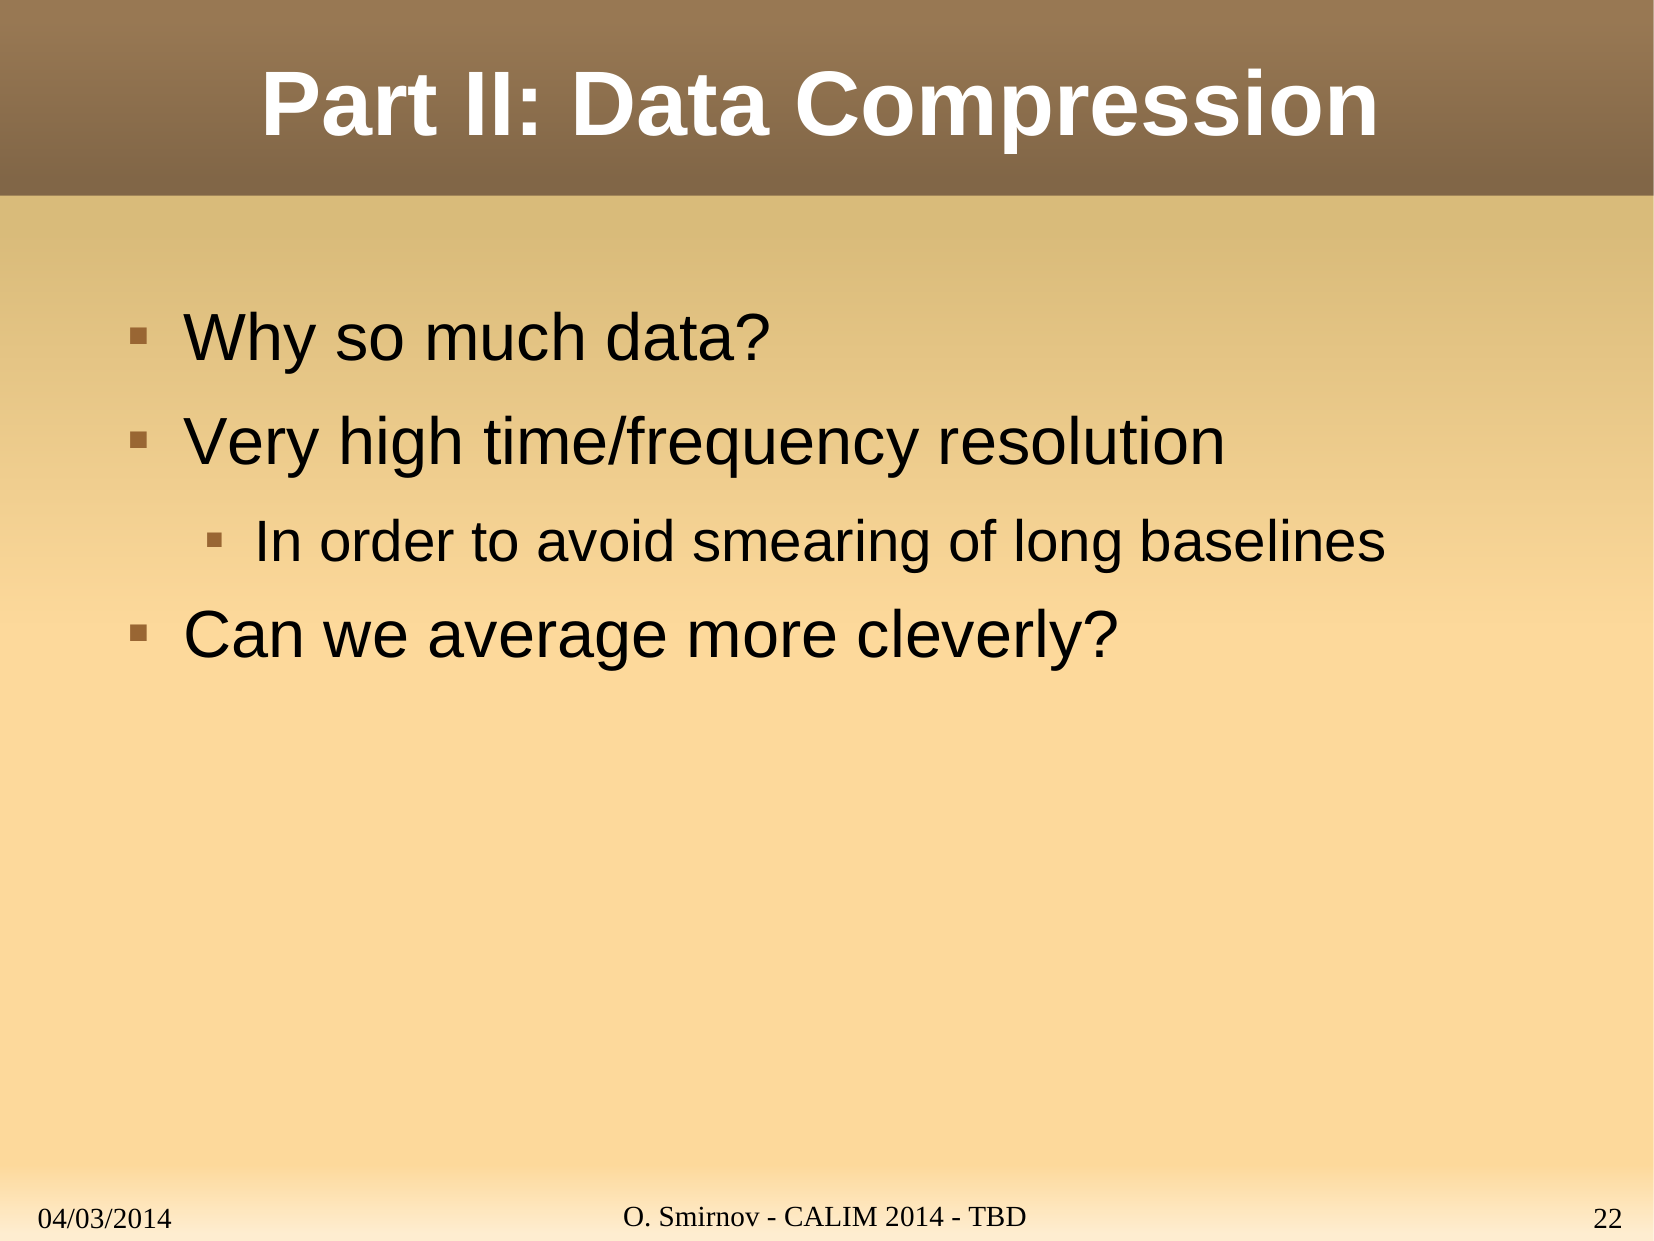

# Part II: Data Compression
Why so much data?
Very high time/frequency resolution
In order to avoid smearing of long baselines
Can we average more cleverly?
O. Smirnov - CALIM 2014 - TBD
04/03/2014
22